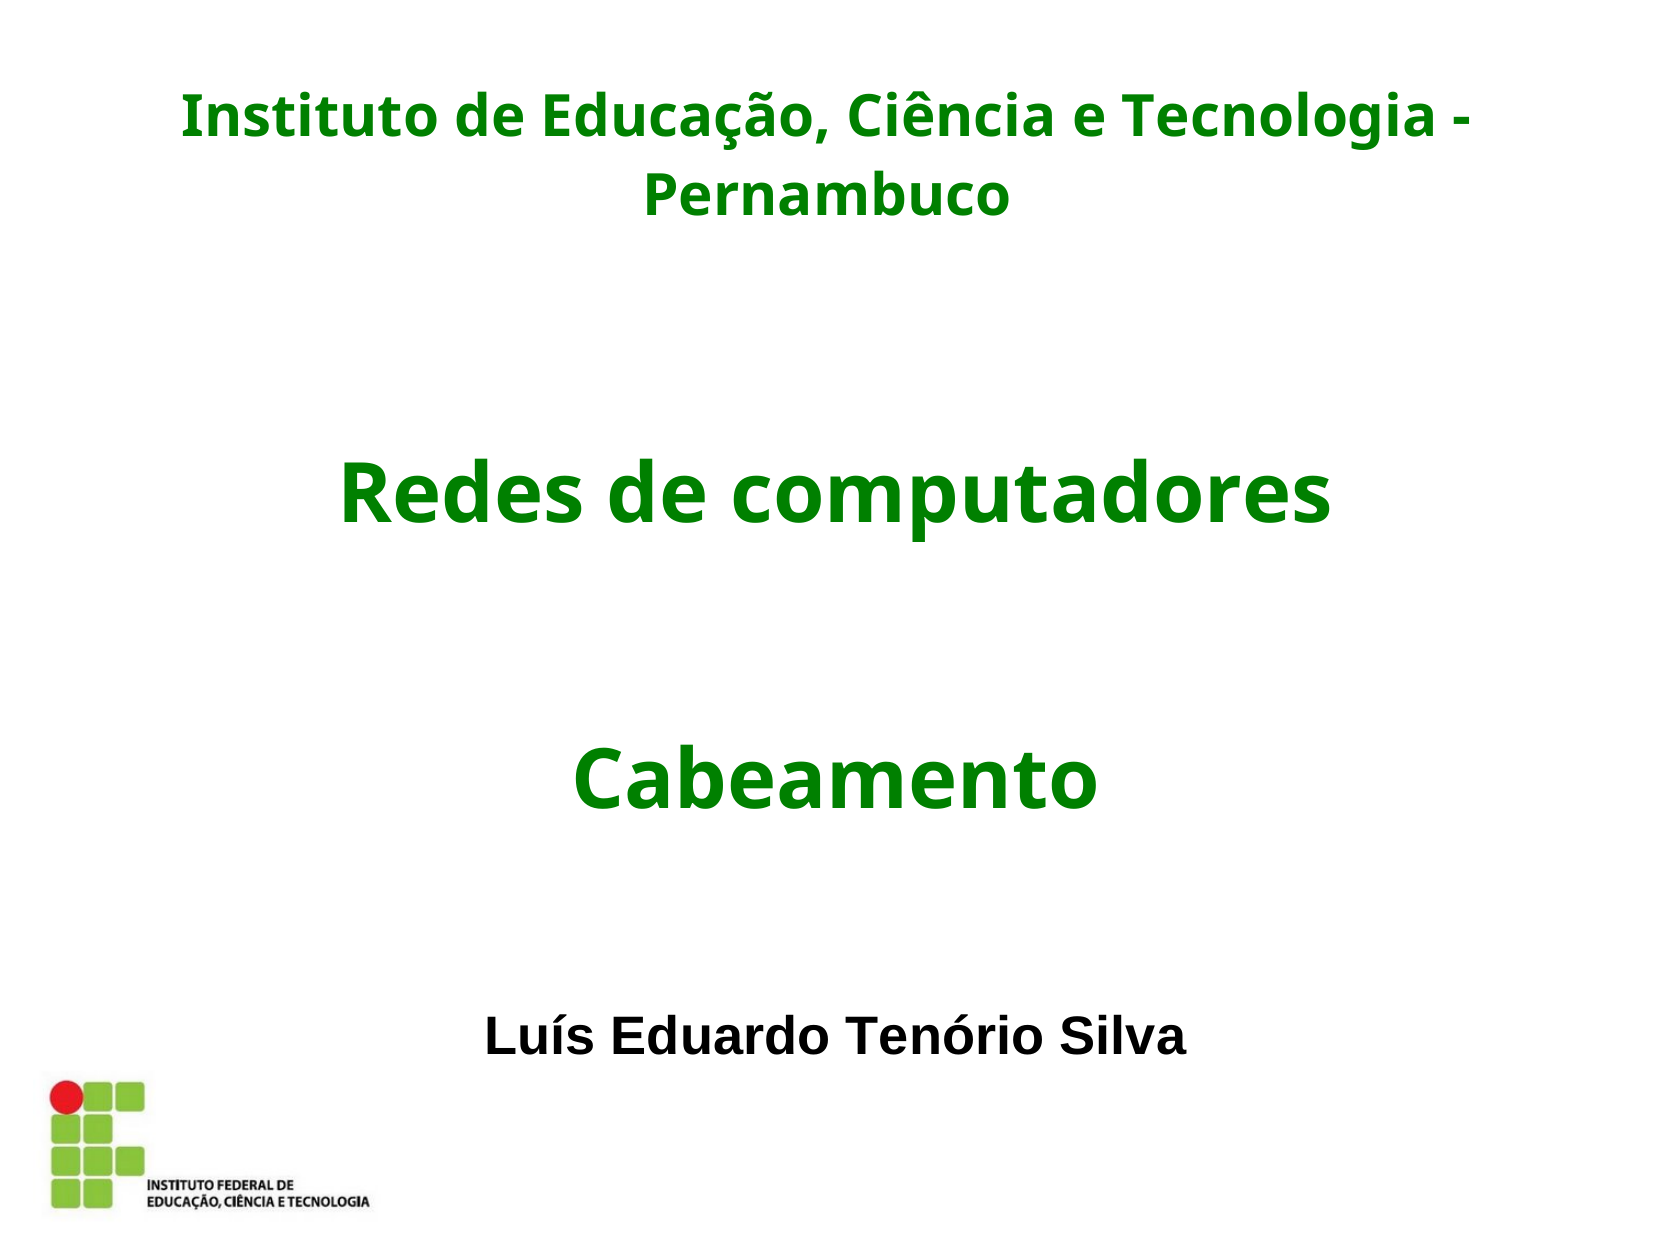

# Instituto de Educação, Ciência e Tecnologia - Pernambuco
Redes de computadores
Cabeamento
Luís Eduardo Tenório Silva